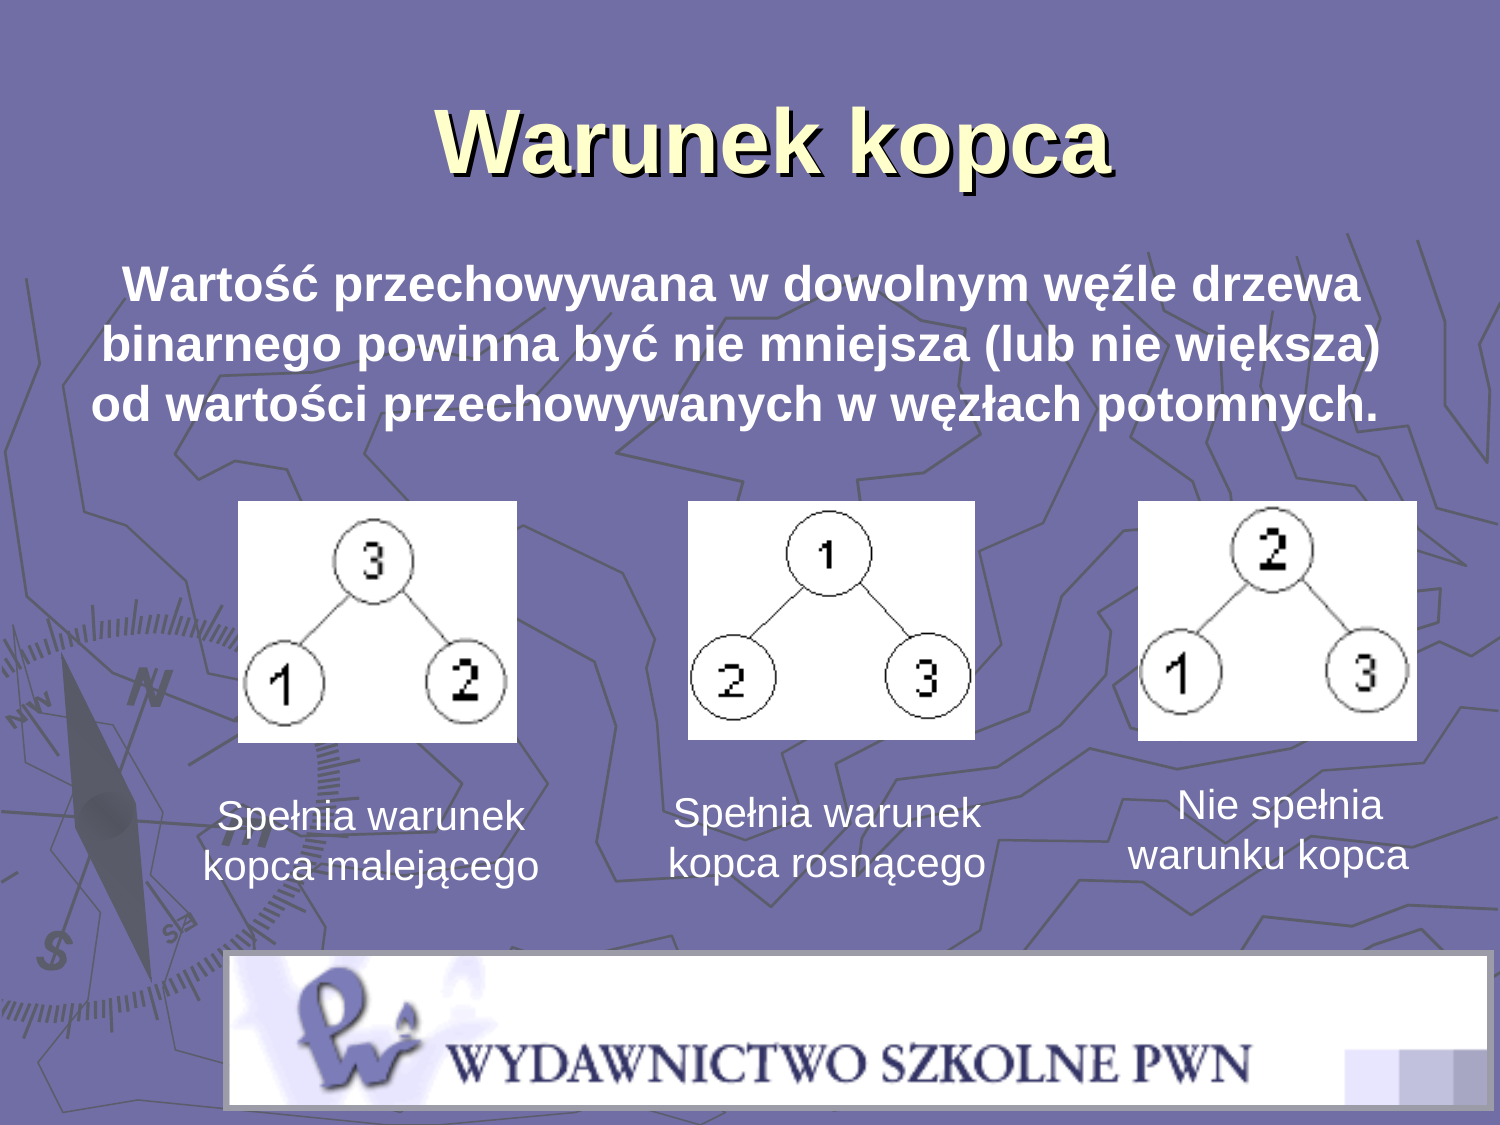

# Warunek kopca
Wartość przechowywana w dowolnym węźle drzewa binarnego powinna być nie mniejsza (lub nie większa) od wartości przechowywanych w węzłach potomnych.
 Nie spełnia warunku kopca
Spełnia warunek kopca rosnącego
Spełnia warunek kopca malejącego